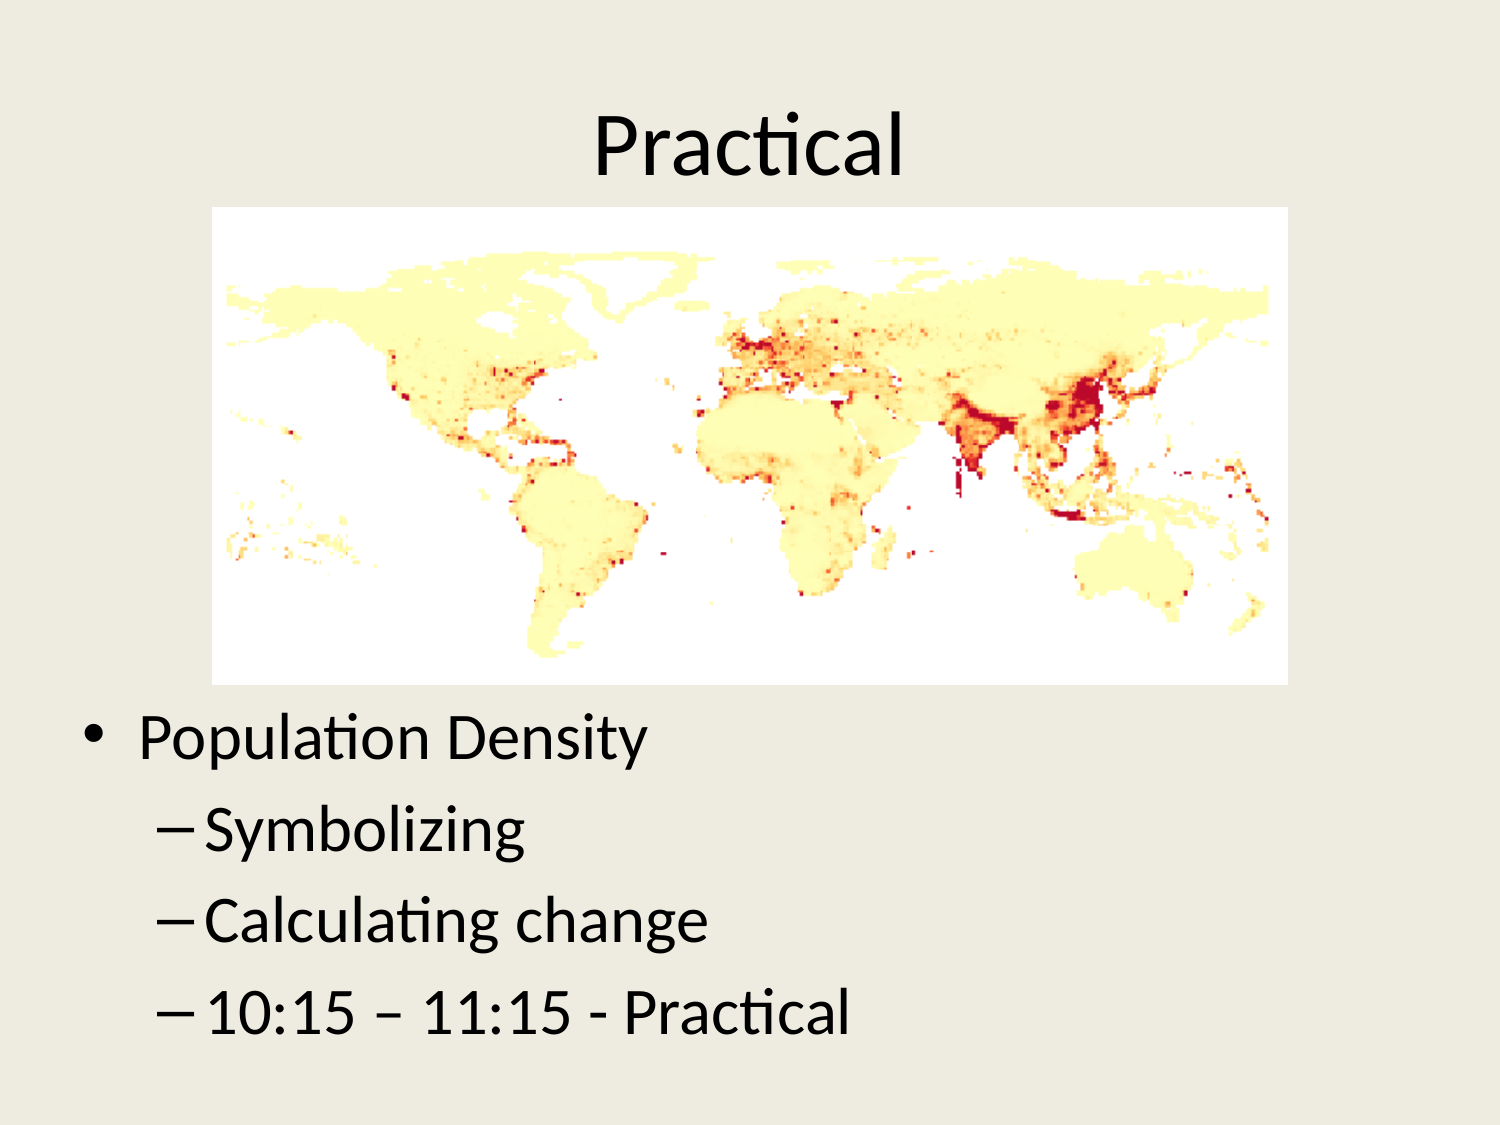

# Practical
Population Density
Symbolizing
Calculating change
10:15 – 11:15 - Practical